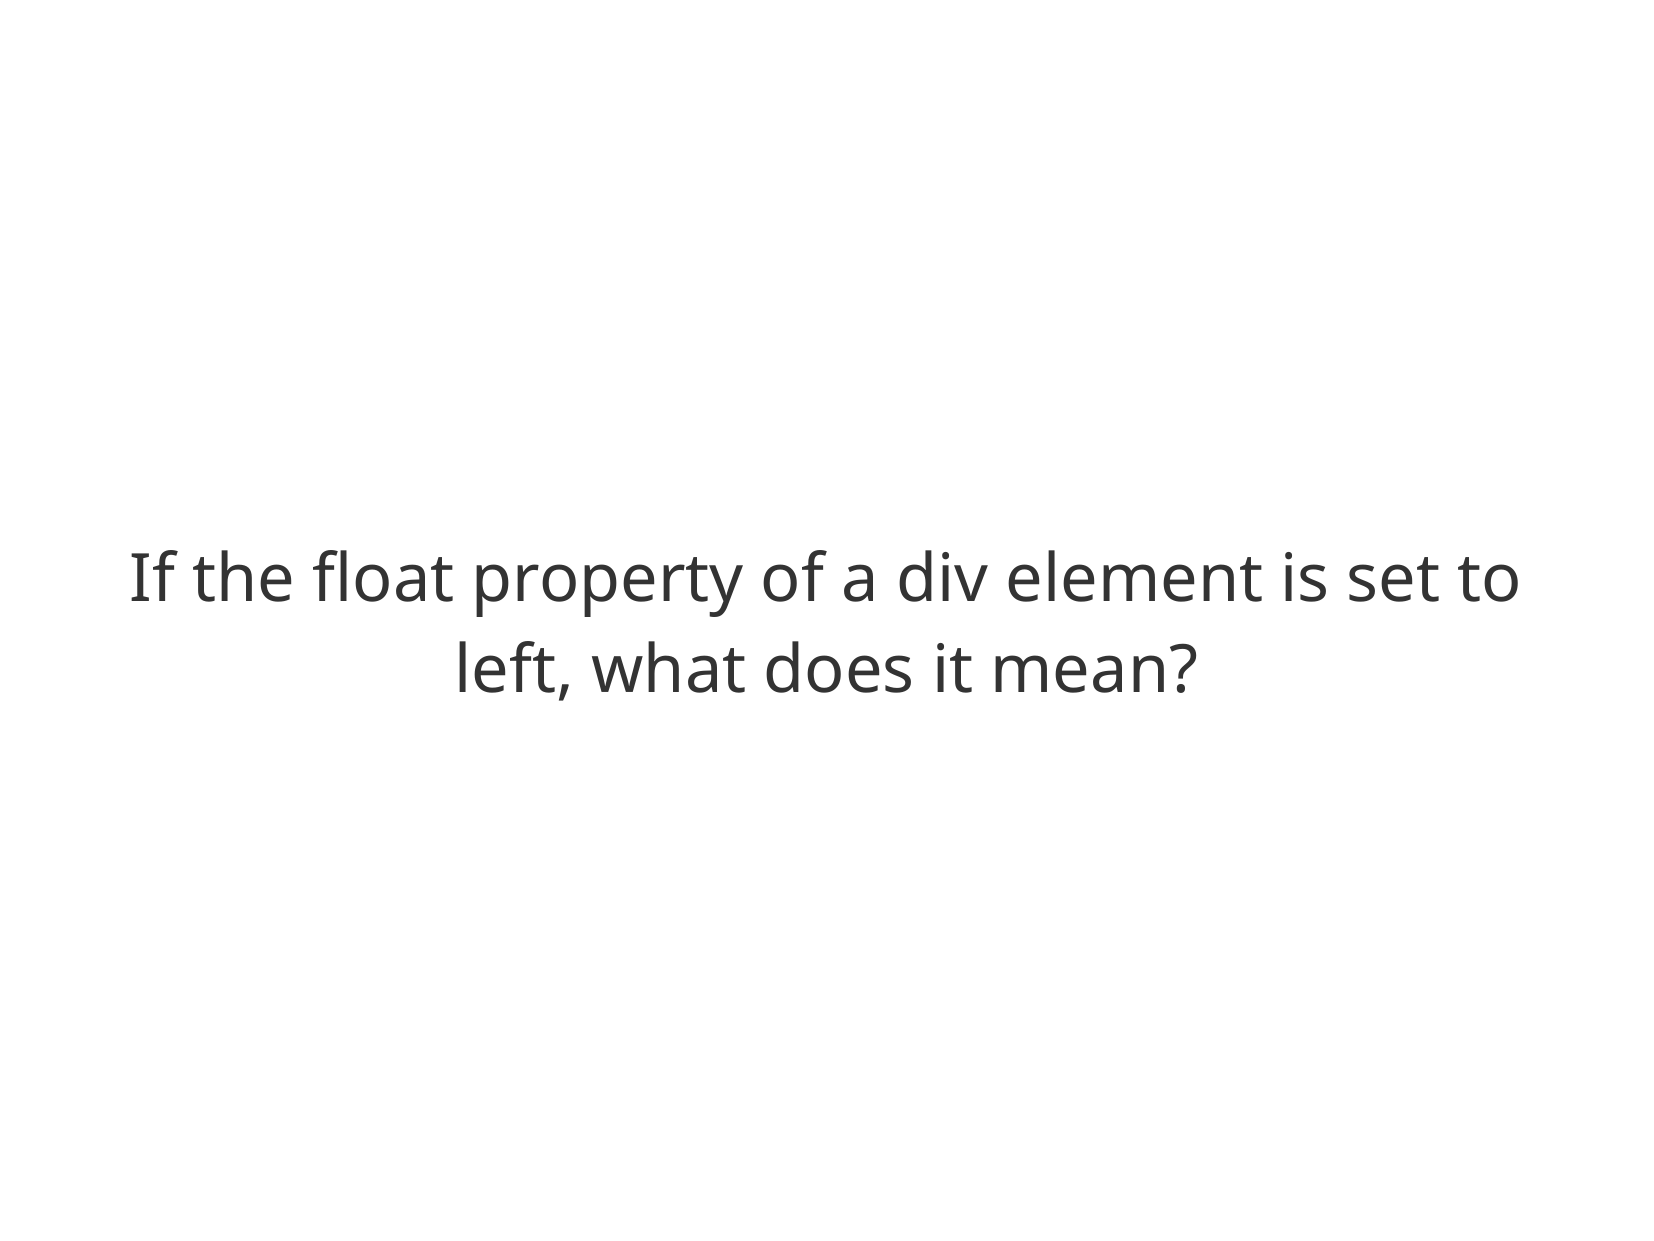

# If the float property of a div element is set to left, what does it mean?